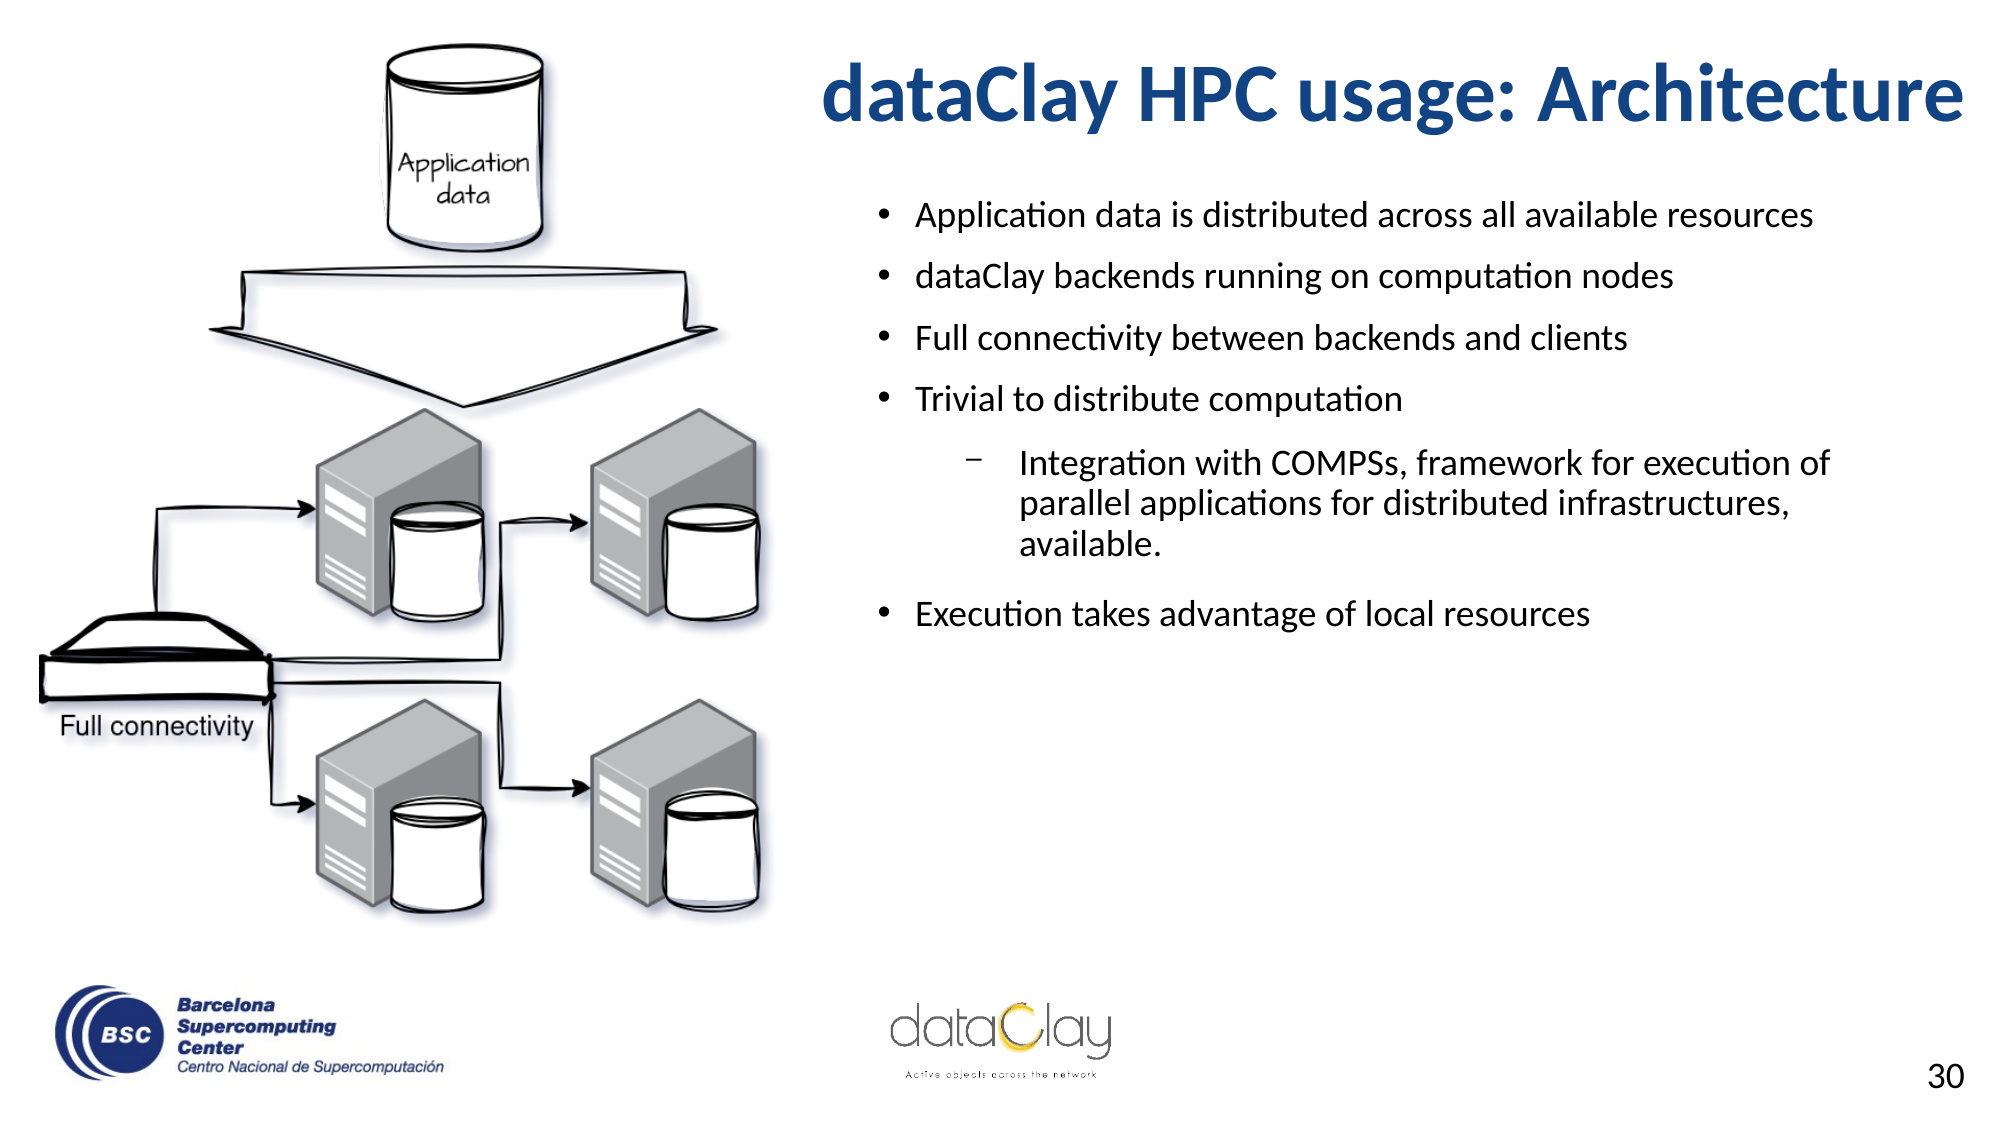

# dataClay HPC usage: Architecture
Application data is distributed across all available resources
dataClay backends running on computation nodes
Full connectivity between backends and clients
Trivial to distribute computation
Integration with COMPSs, framework for execution of parallel applications for distributed infrastructures, available.
Execution takes advantage of local resources